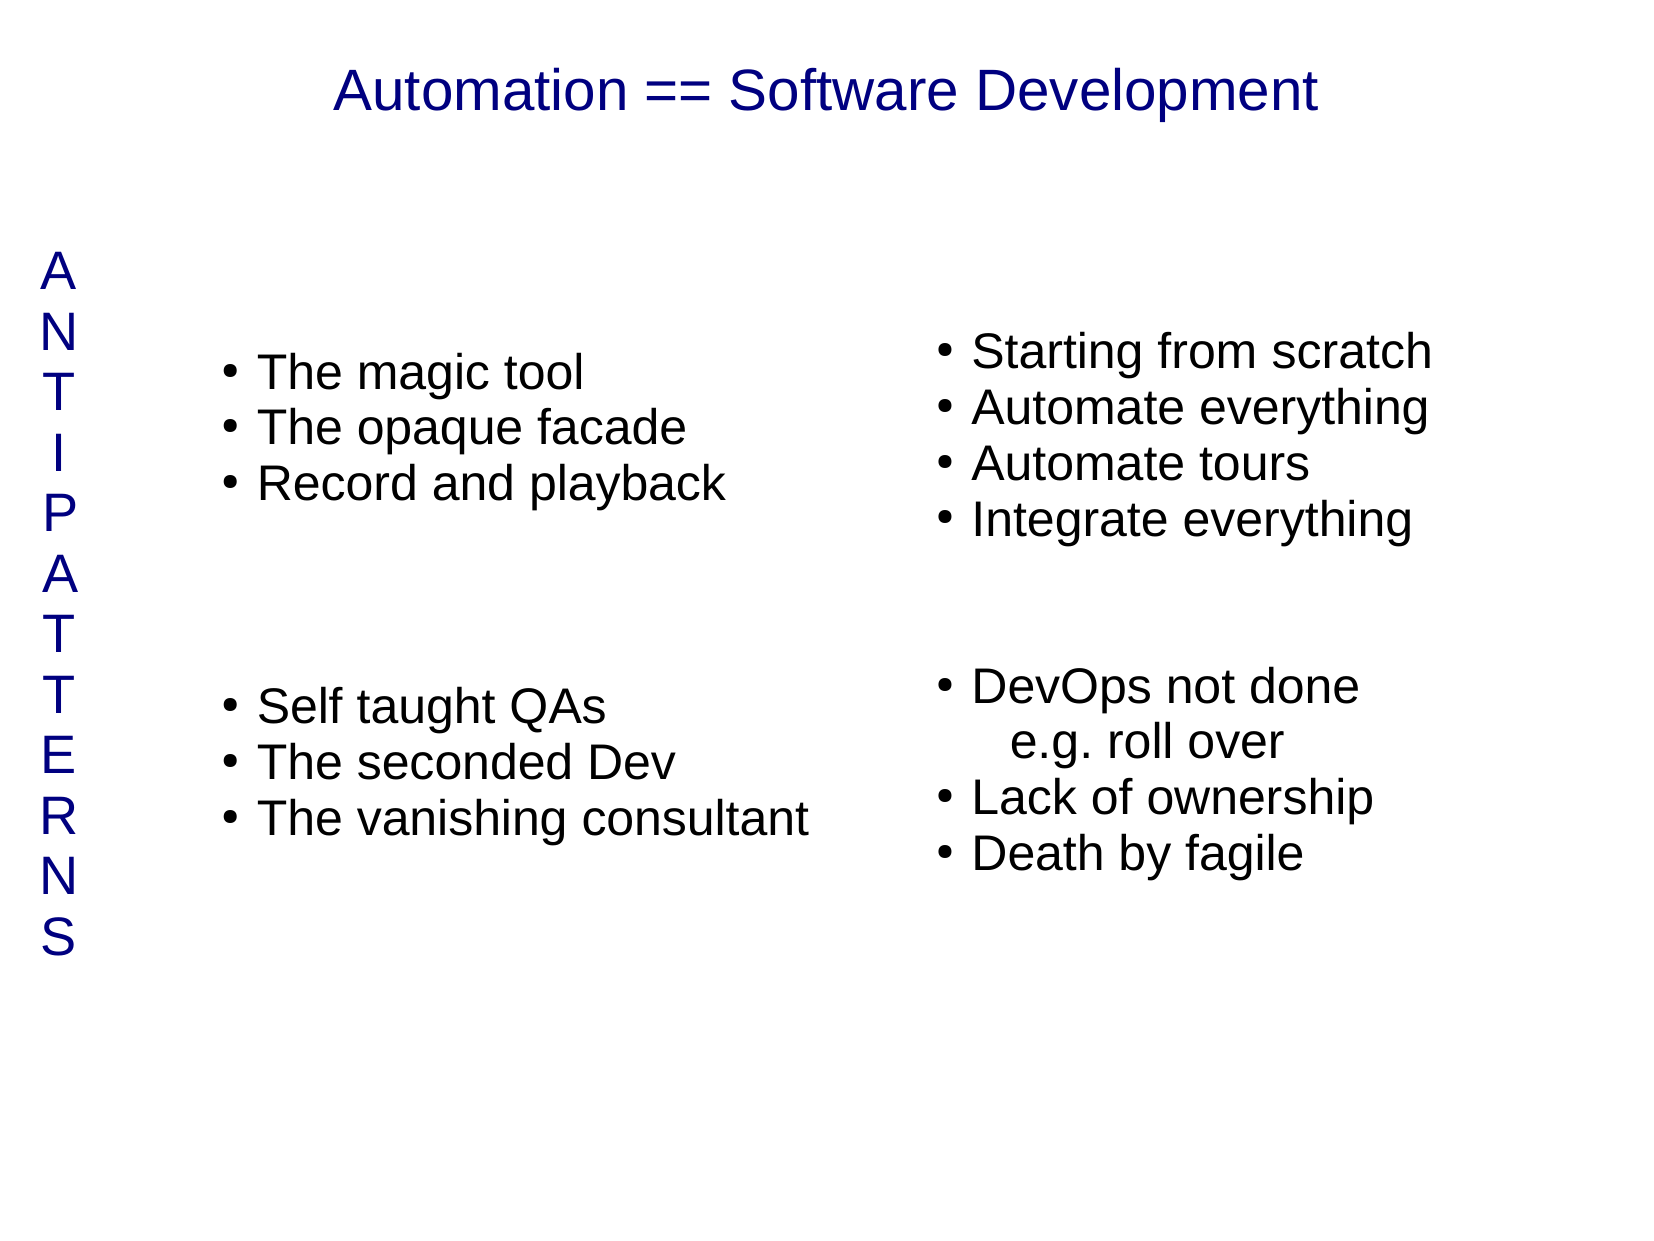

Automation == Software Development
ANTIPATTERNS
Starting from scratch
Automate everything
Automate tours
Integrate everything
DevOps not done
	e.g. roll over
Lack of ownership
Death by fagile
The magic tool
The opaque facade
Record and playback
Self taught QAs
The seconded Dev
The vanishing consultant